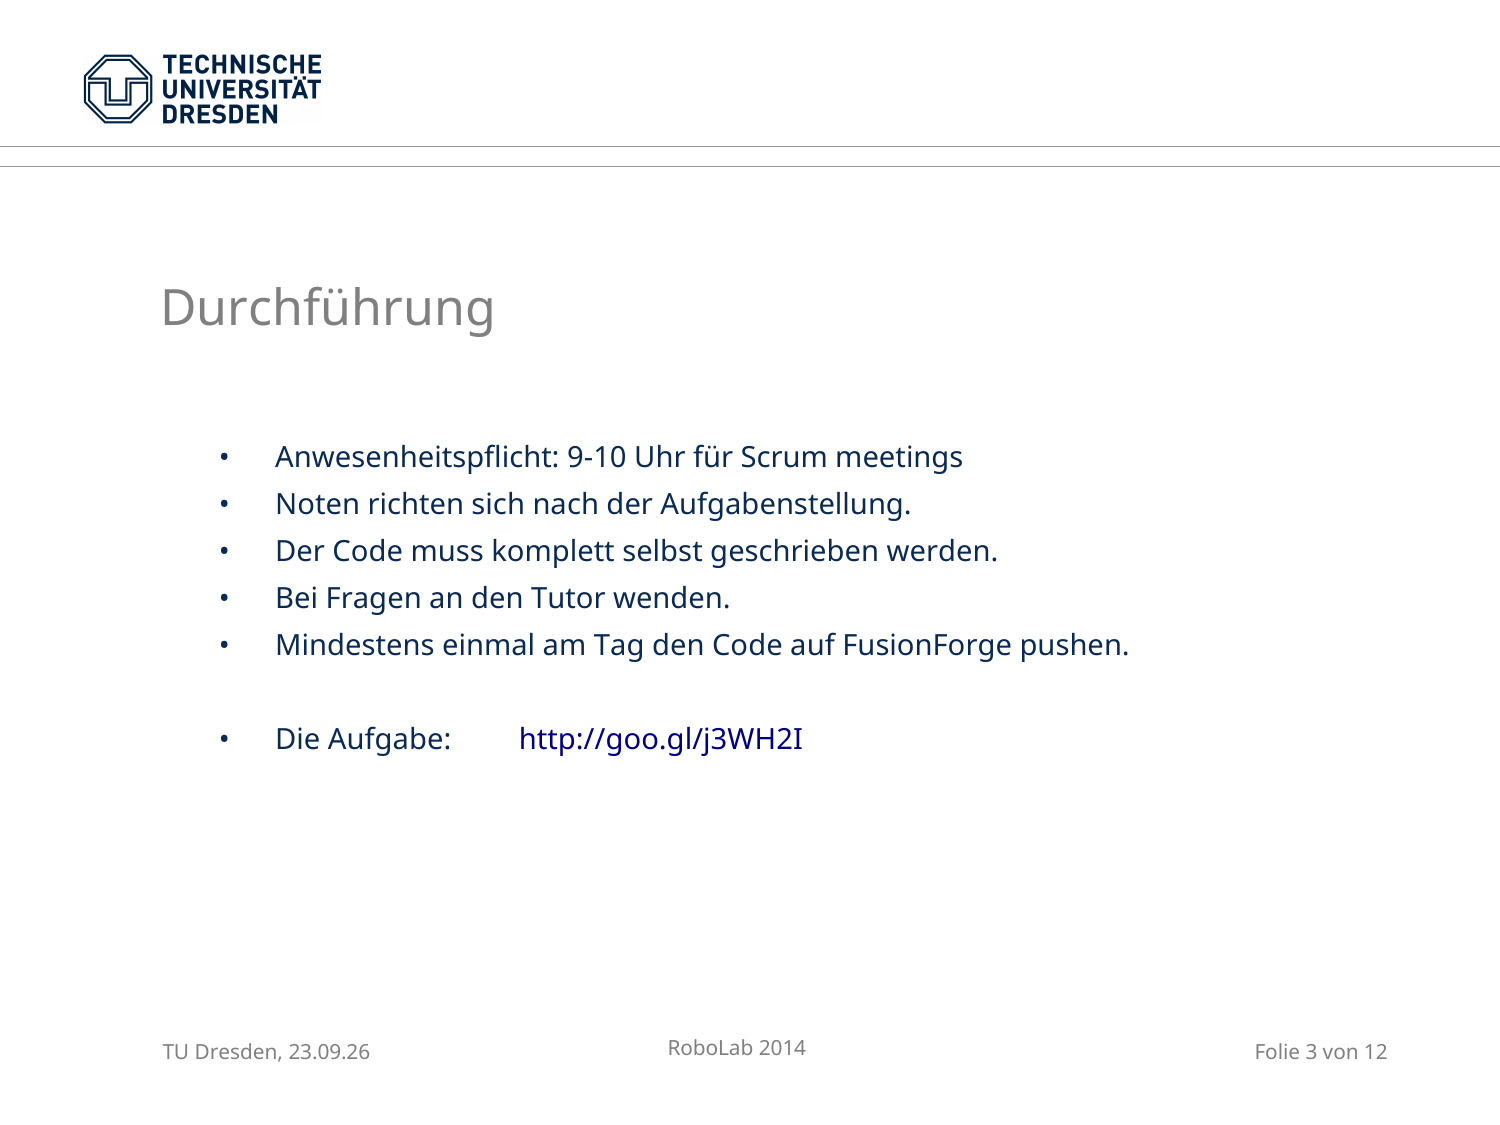

# Durchführung
Anwesenheitspflicht: 9-10 Uhr für Scrum meetings
Noten richten sich nach der Aufgabenstellung.
Der Code muss komplett selbst geschrieben werden.
Bei Fragen an den Tutor wenden.
Mindestens einmal am Tag den Code auf FusionForge pushen.
Die Aufgabe: 	http://goo.gl/j3WH2I
3